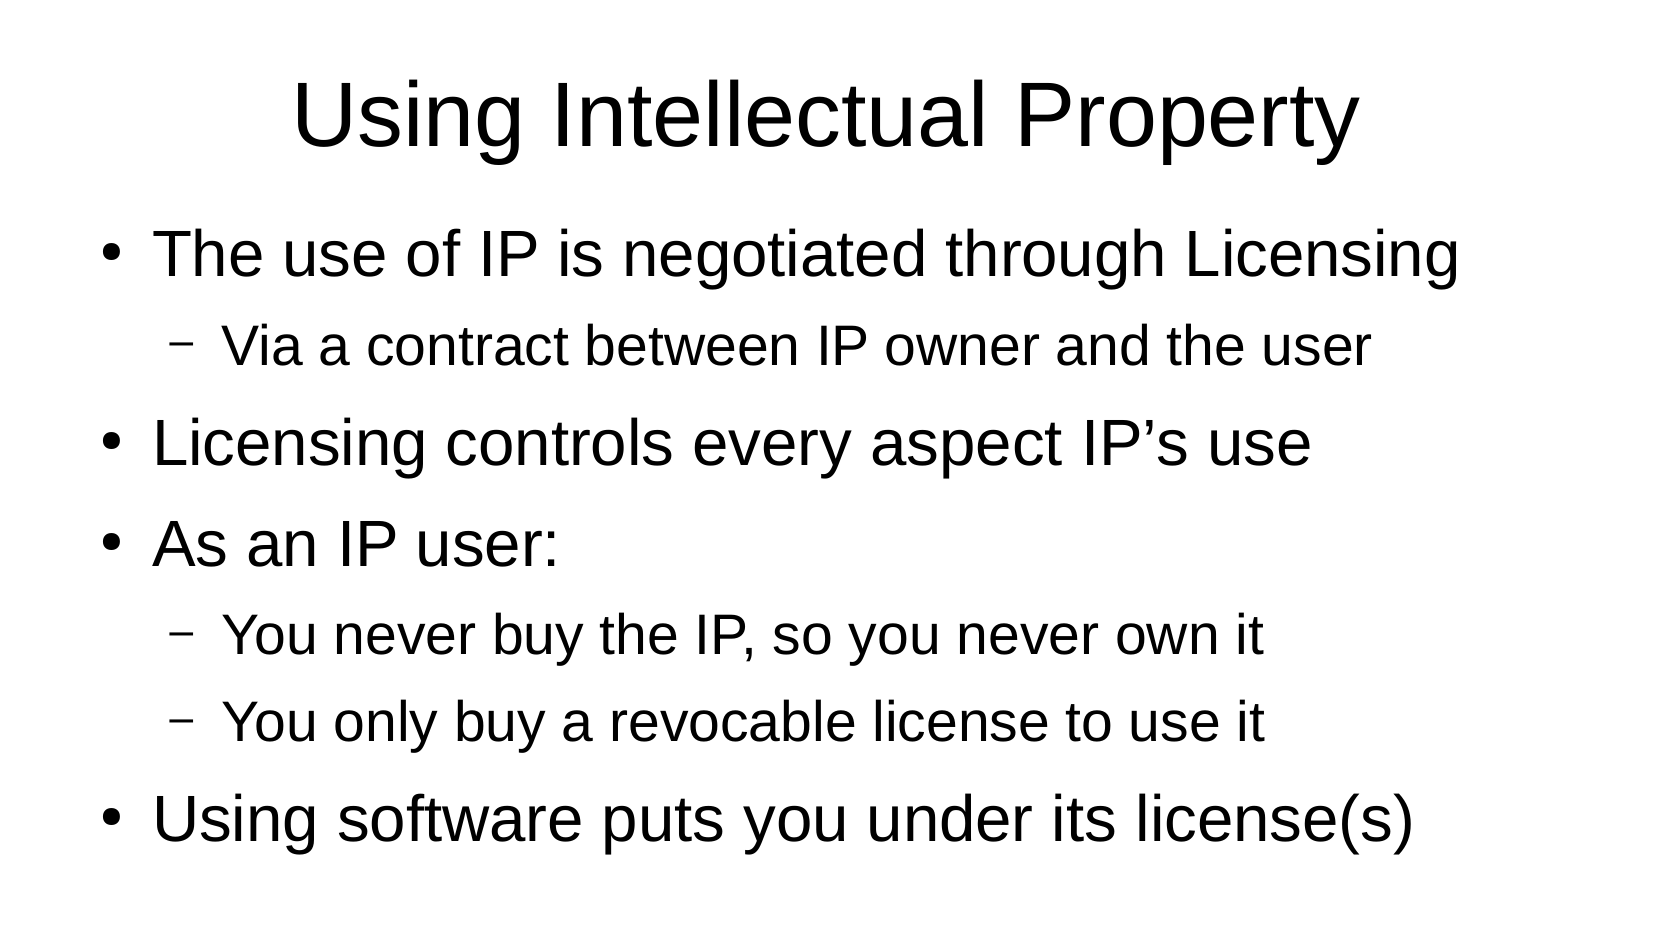

# Using Intellectual Property
The use of IP is negotiated through Licensing
Via a contract between IP owner and the user
Licensing controls every aspect IP’s use
As an IP user:
You never buy the IP, so you never own it
You only buy a revocable license to use it
Using software puts you under its license(s)